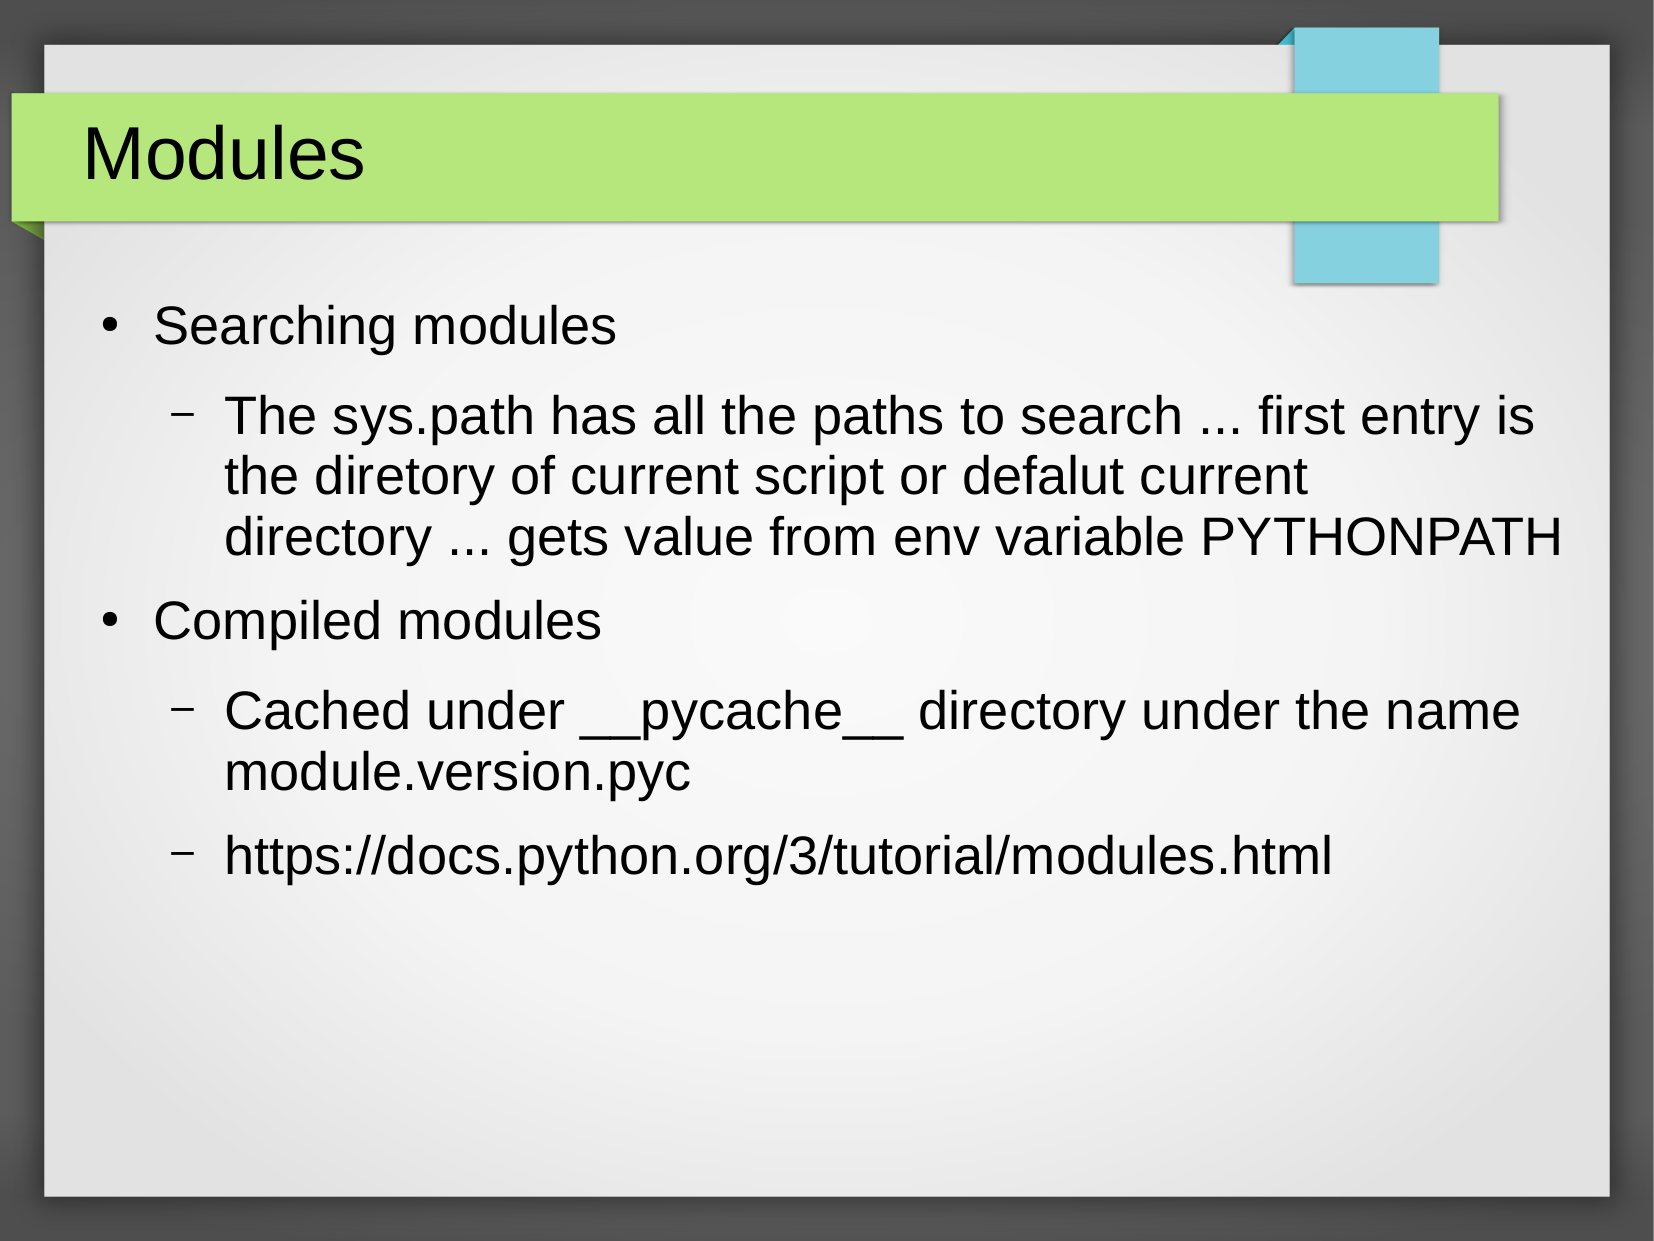

# Modules
Searching modules
The sys.path has all the paths to search ... first entry is the diretory of current script or defalut current directory ... gets value from env variable PYTHONPATH
Compiled modules
Cached under __pycache__ directory under the name module.version.pyc
https://docs.python.org/3/tutorial/modules.html